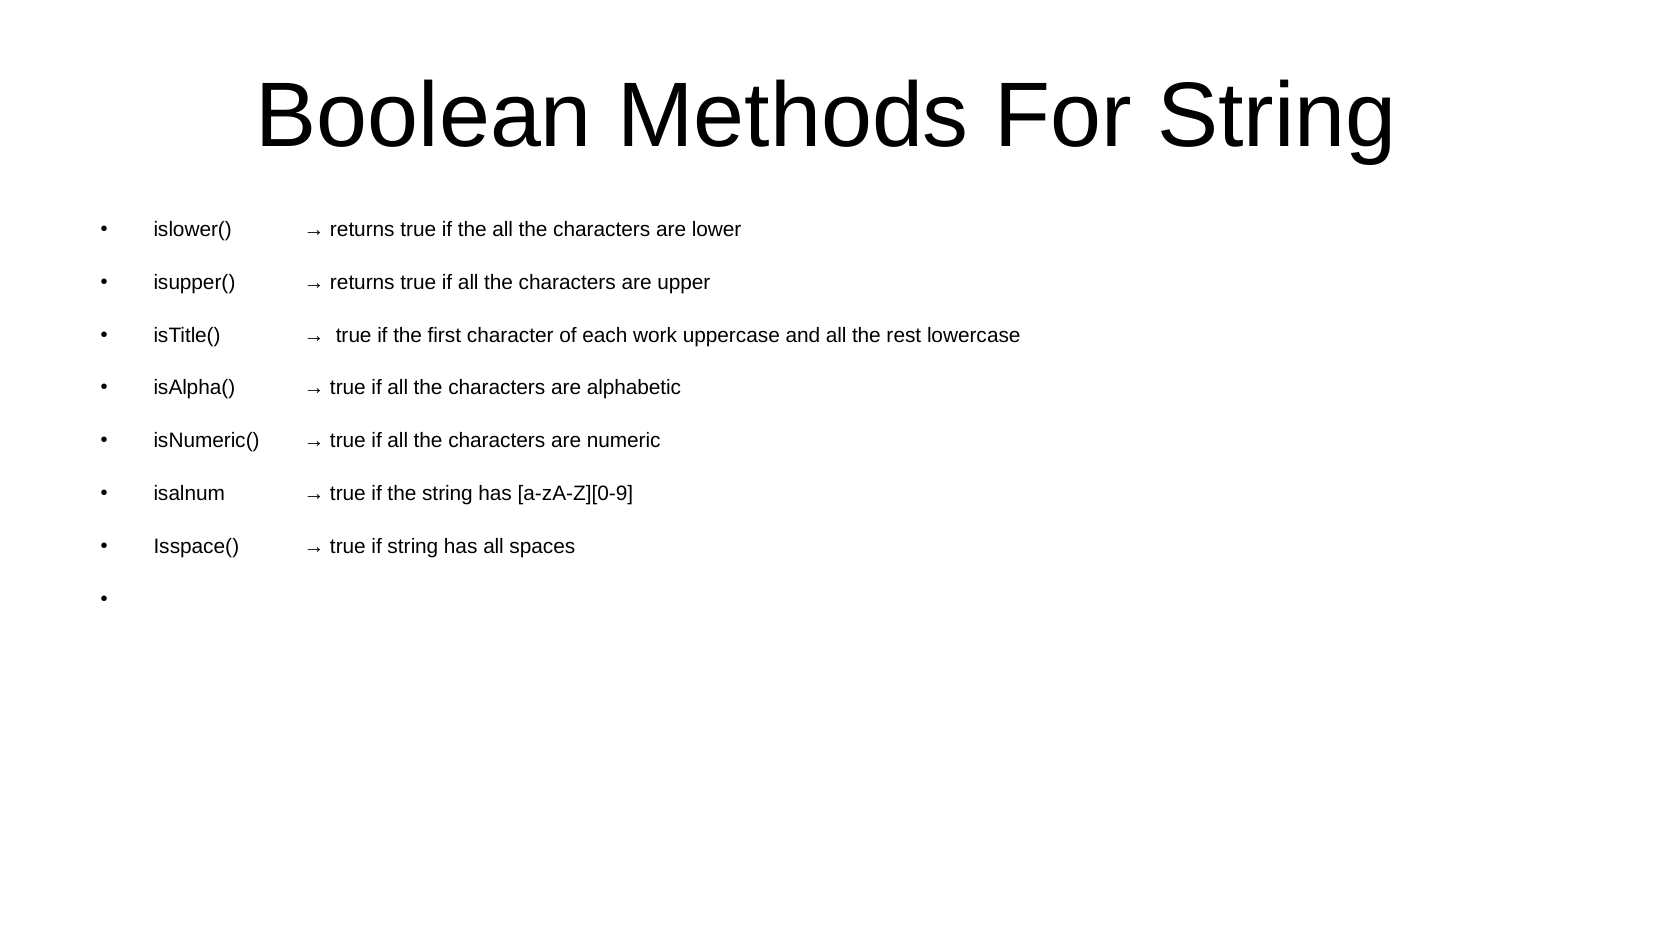

# Boolean Methods For String
islower() 	→ returns true if the all the characters are lower
isupper() 	→ returns true if all the characters are upper
isTitle() 		→ true if the first character of each work uppercase and all the rest lowercase
isAlpha()	→ true if all the characters are alphabetic
isNumeric()	→ true if all the characters are numeric
isalnum		→ true if the string has [a-zA-Z][0-9]
Isspace()	→ true if string has all spaces